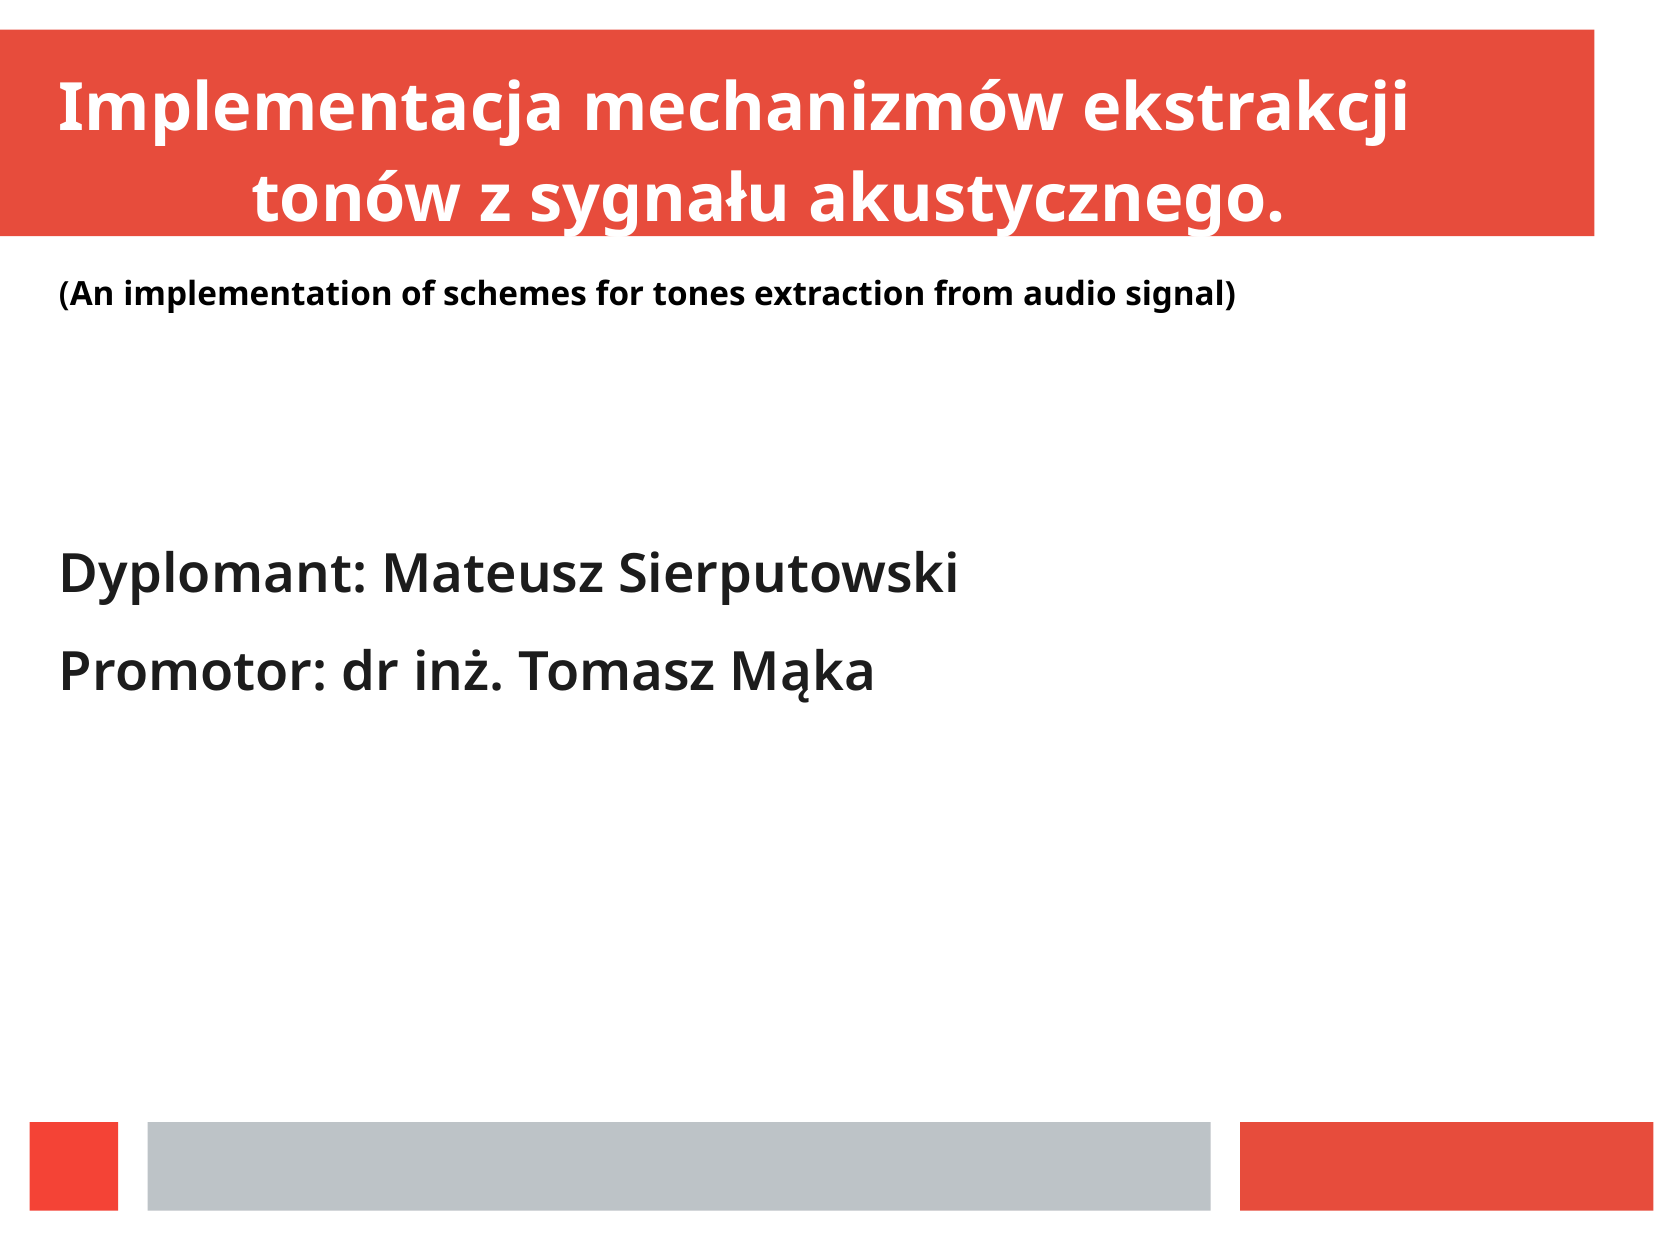

# Implementacja mechanizmów ekstrakcji tonów z sygnału akustycznego.
(An implementation of schemes for tones extraction from audio signal)
Dyplomant: Mateusz Sierputowski
Promotor: dr inż. Tomasz Mąka